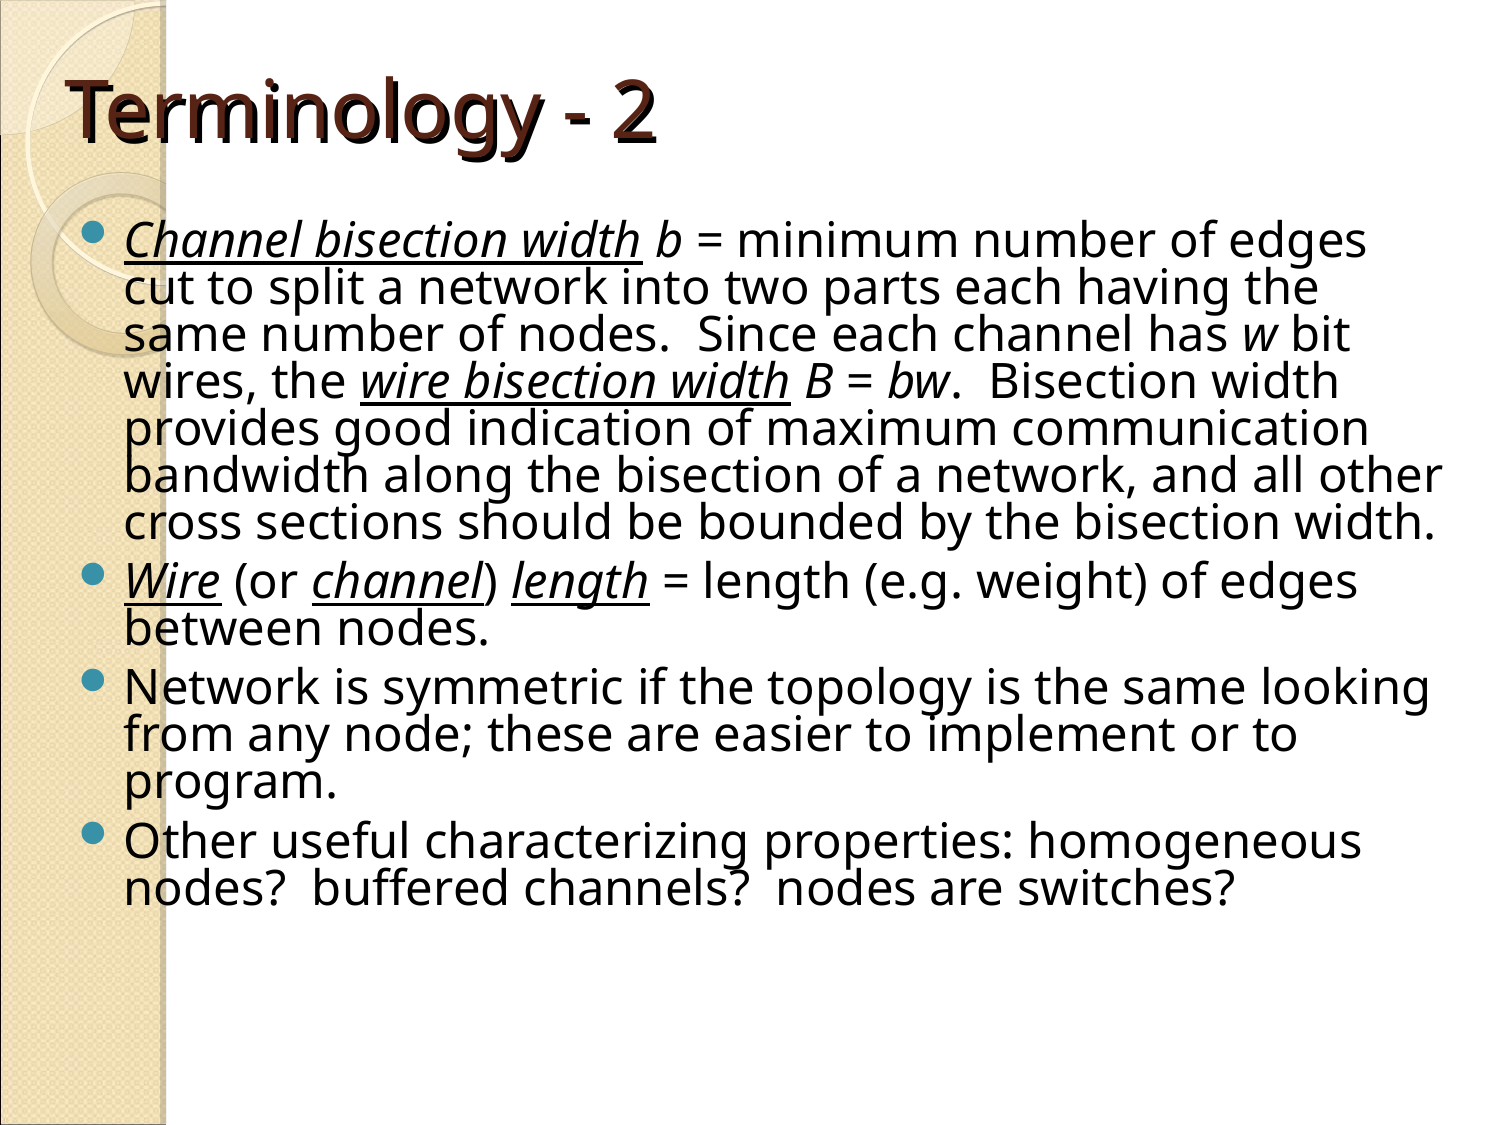

# Terminology - 2
Channel bisection width b = minimum number of edges cut to split a network into two parts each having the same number of nodes. Since each channel has w bit wires, the wire bisection width B = bw. Bisection width provides good indication of maximum communication bandwidth along the bisection of a network, and all other cross sections should be bounded by the bisection width.
Wire (or channel) length = length (e.g. weight) of edges between nodes.
Network is symmetric if the topology is the same looking from any node; these are easier to implement or to program.
Other useful characterizing properties: homogeneous nodes? buffered channels? nodes are switches?